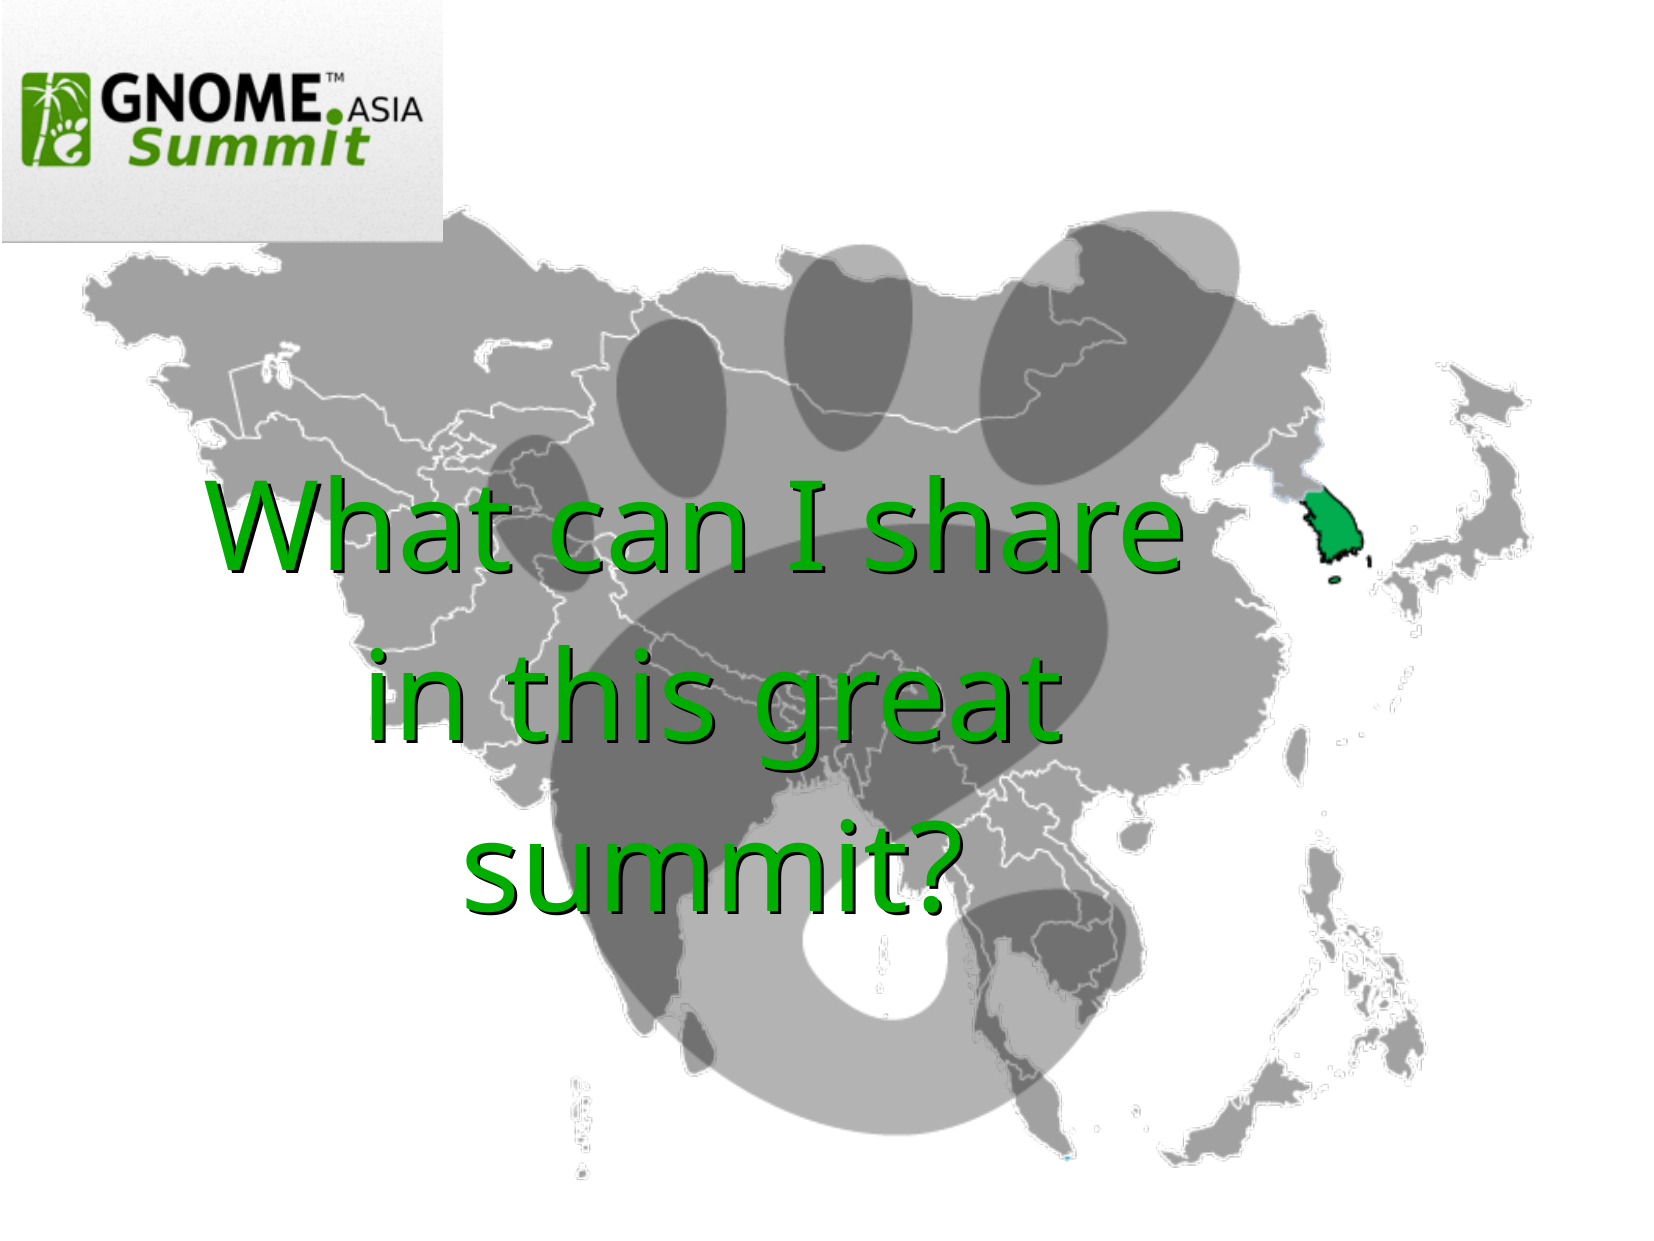

What can I share
in this great summit?
What can I share
in this great summit?